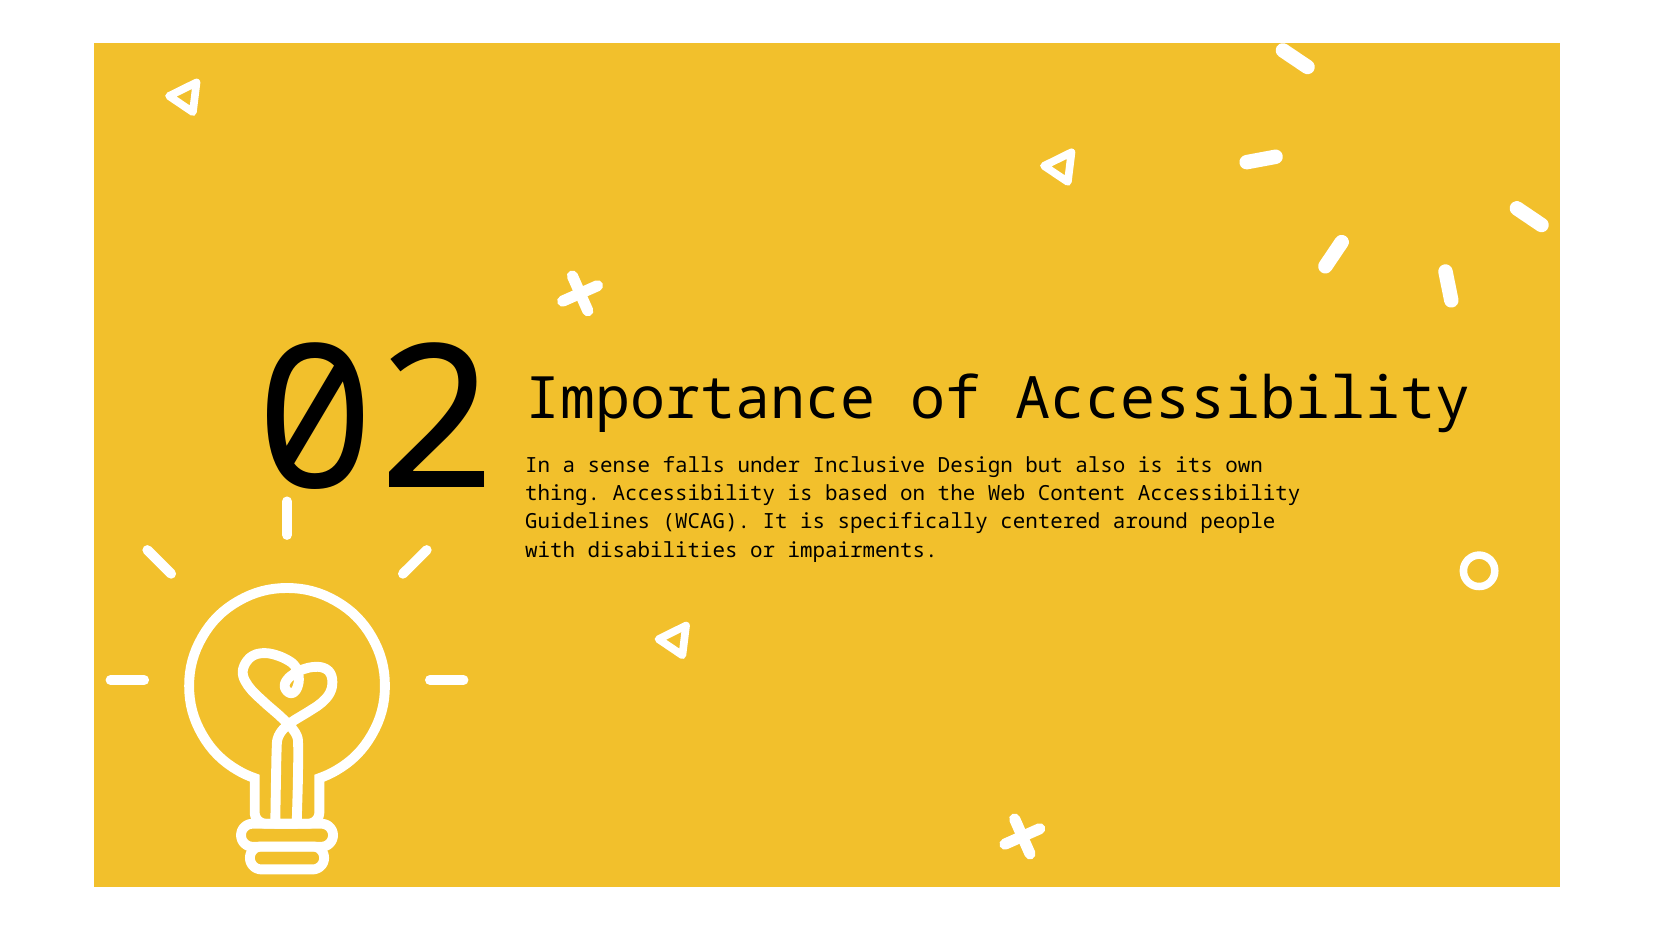

02
# Importance of Accessibility
In a sense falls under Inclusive Design but also is its own thing. Accessibility is based on the Web Content Accessibility Guidelines (WCAG). It is specifically centered around people with disabilities or impairments.